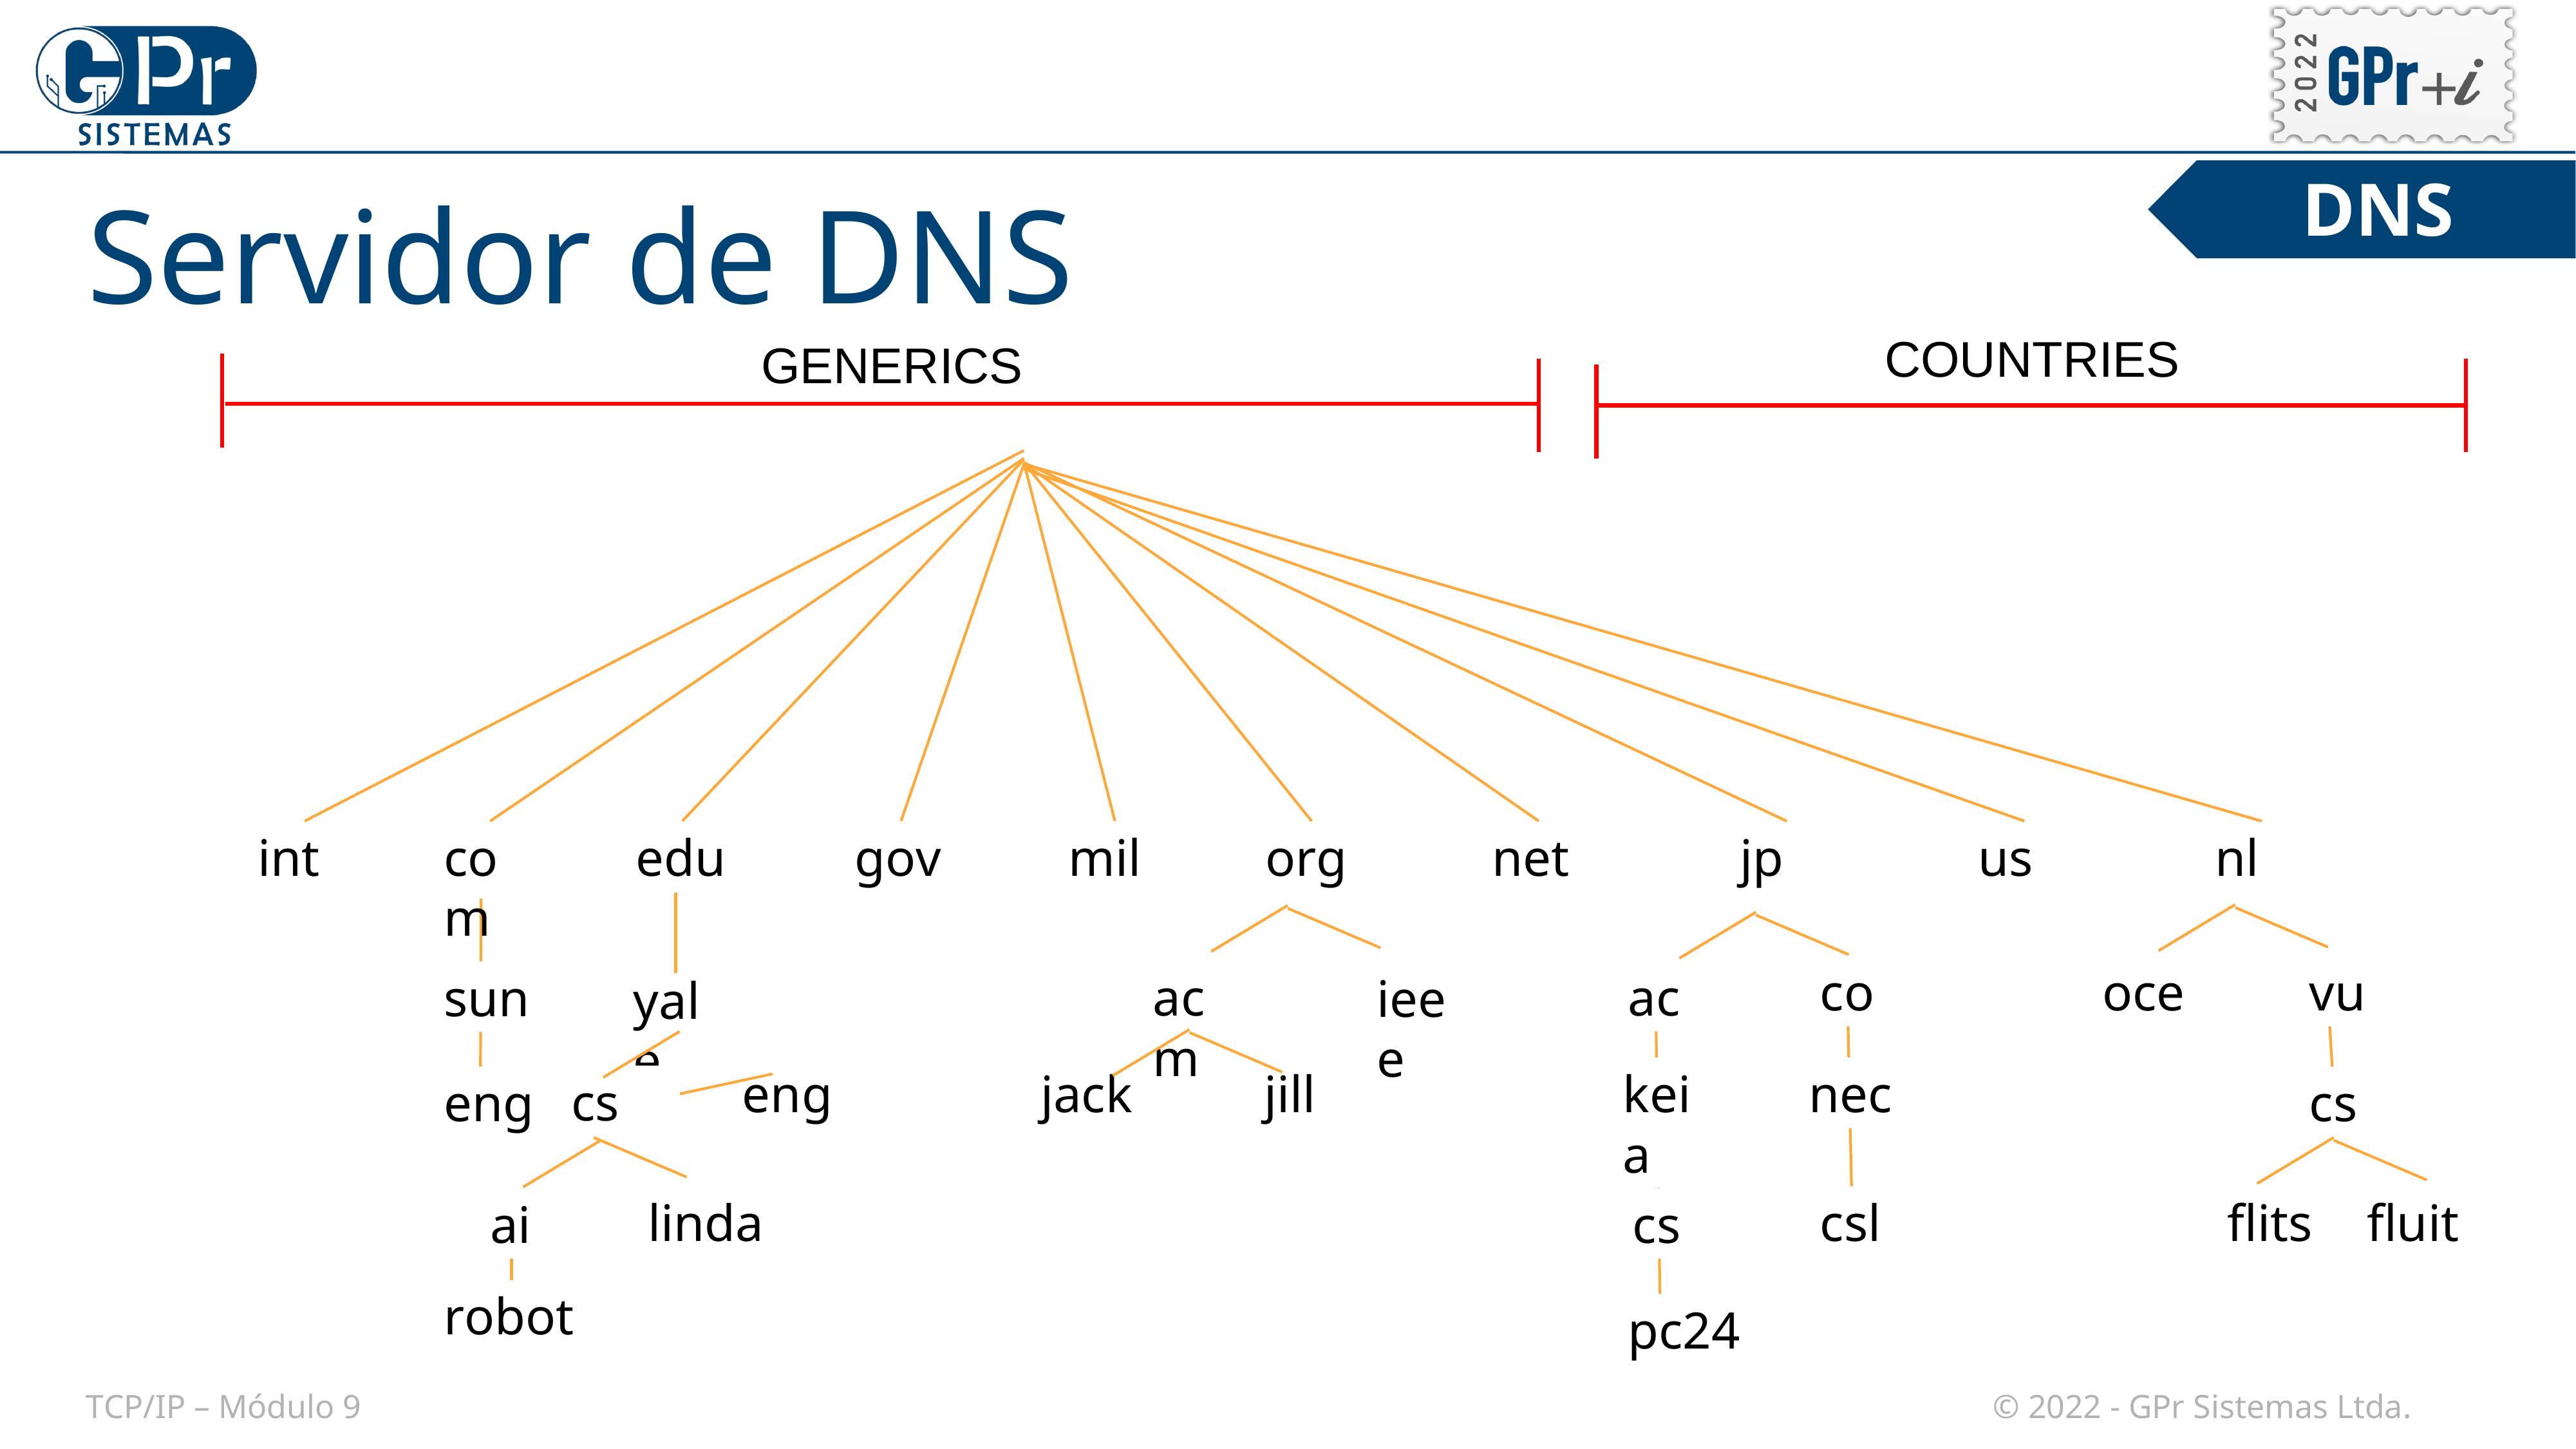

DNS
# Servidor de DNS
COUNTRIES
GENERICS
int
com
edu
gov
mil
org
net
jp
us
nl
co
oce
vu
acm
ac
sun
ieee
yale
eng
jack
jill
keia
nec
cs
eng
cs
linda
csl
flits
fluit
ai
cs
robot
pc24